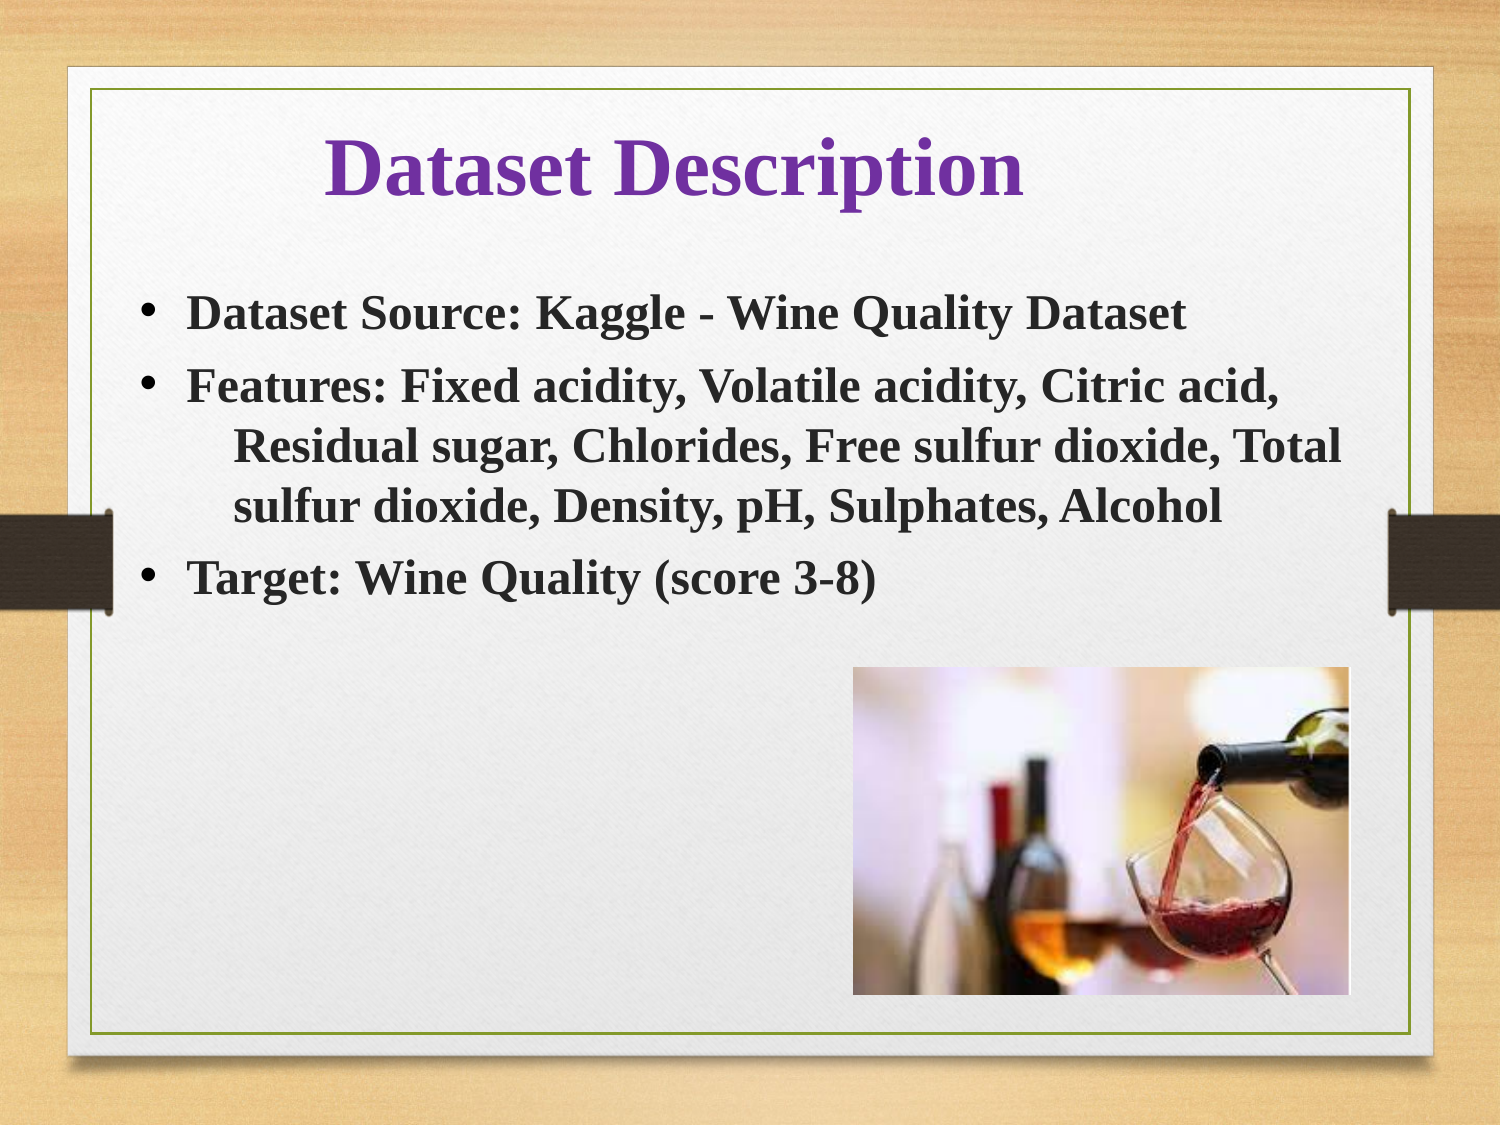

# Dataset Description
Dataset Source: Kaggle - Wine Quality Dataset
Features: Fixed acidity, Volatile acidity, Citric acid, Residual sugar, Chlorides, Free sulfur dioxide, Total sulfur dioxide, Density, pH, Sulphates, Alcohol
Target: Wine Quality (score 3-8)